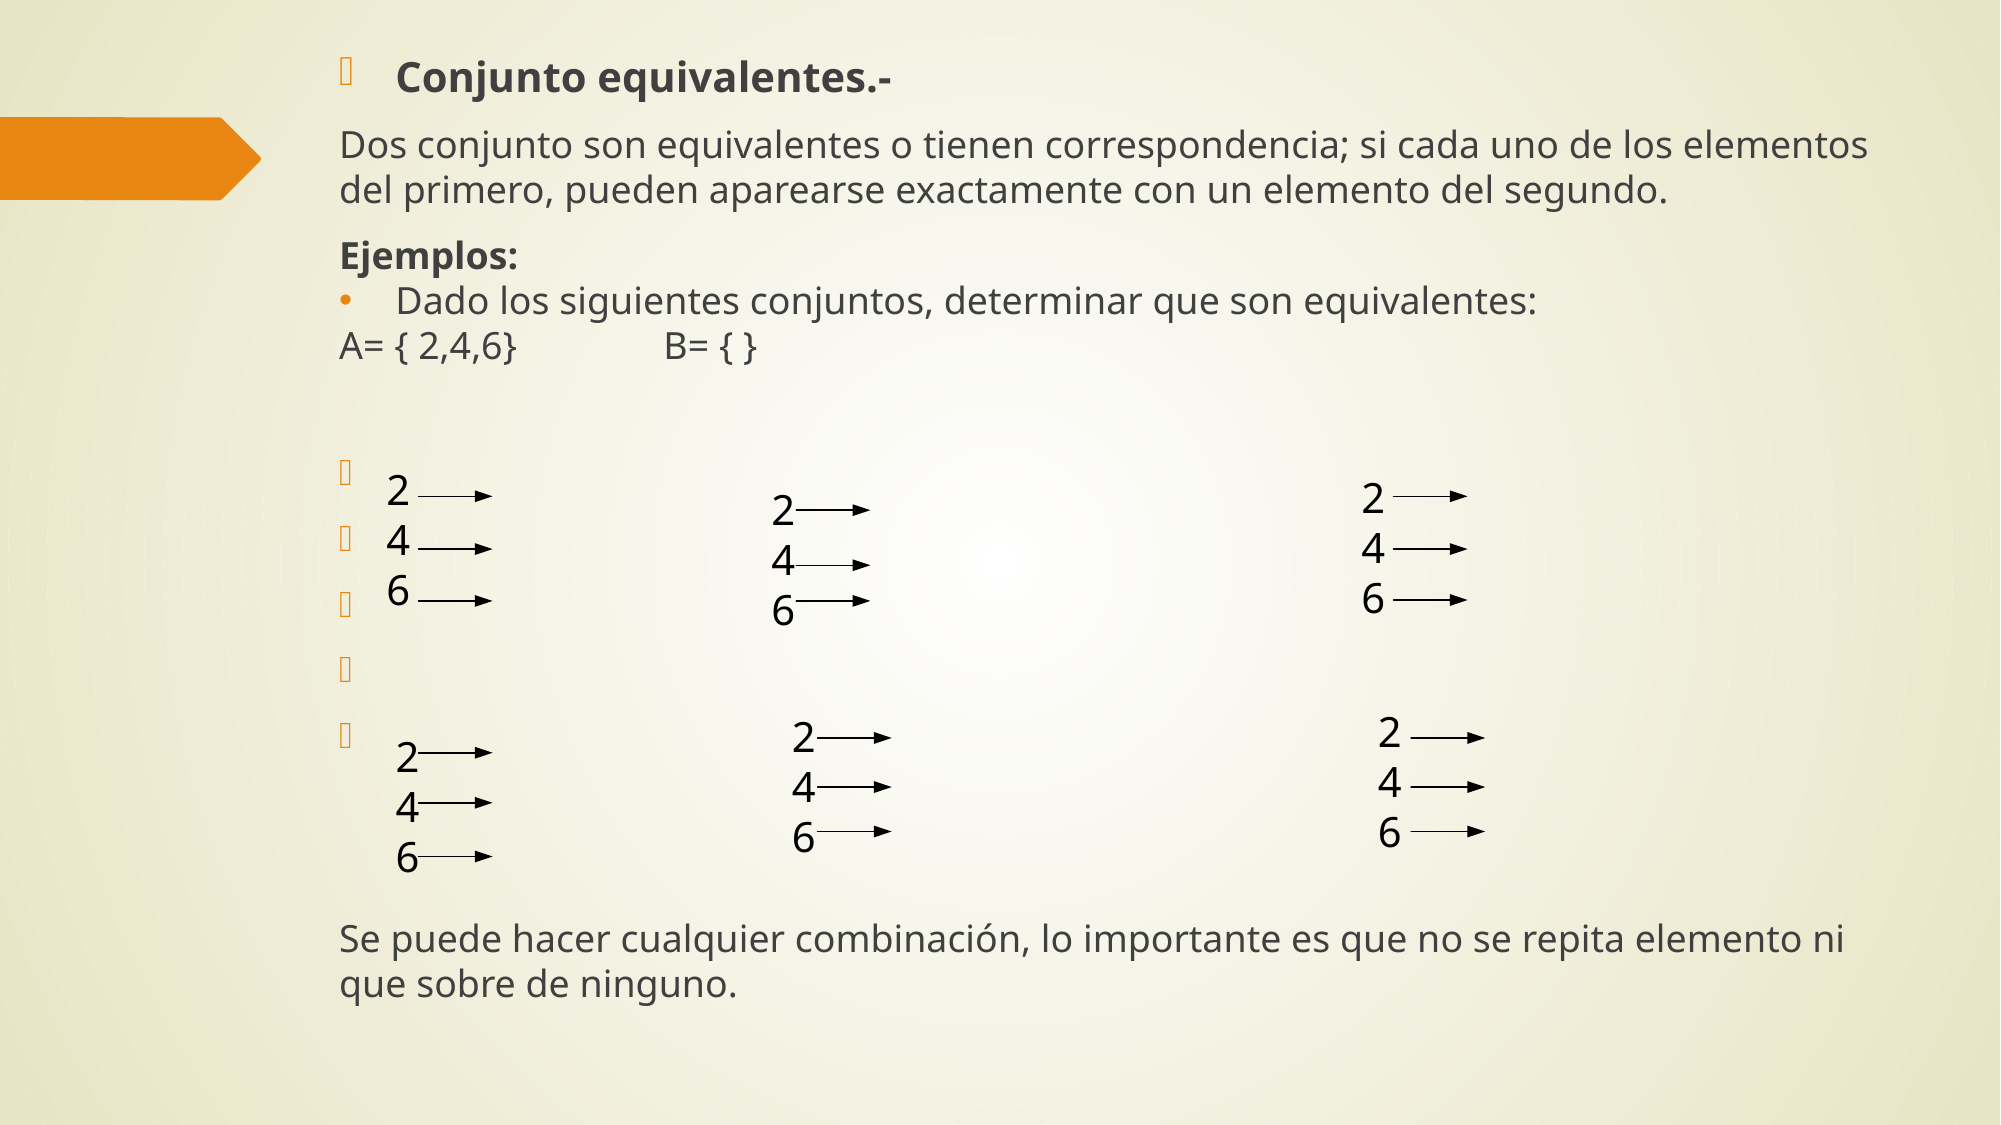

# Conjunto equivalentes.-
Dos conjunto son equivalentes o tienen correspondencia; si cada uno de los elementos del primero, pueden aparearse exactamente con un elemento del segundo.
Ejemplos:
Dado los siguientes conjuntos, determinar que son equivalentes:
A= { 2,4,6} B= { }
Se puede hacer cualquier combinación, lo importante es que no se repita elemento ni que sobre de ninguno.
2
4
6
2
4
6
2
4
6
2
4
6
2
4
6
2
4
6